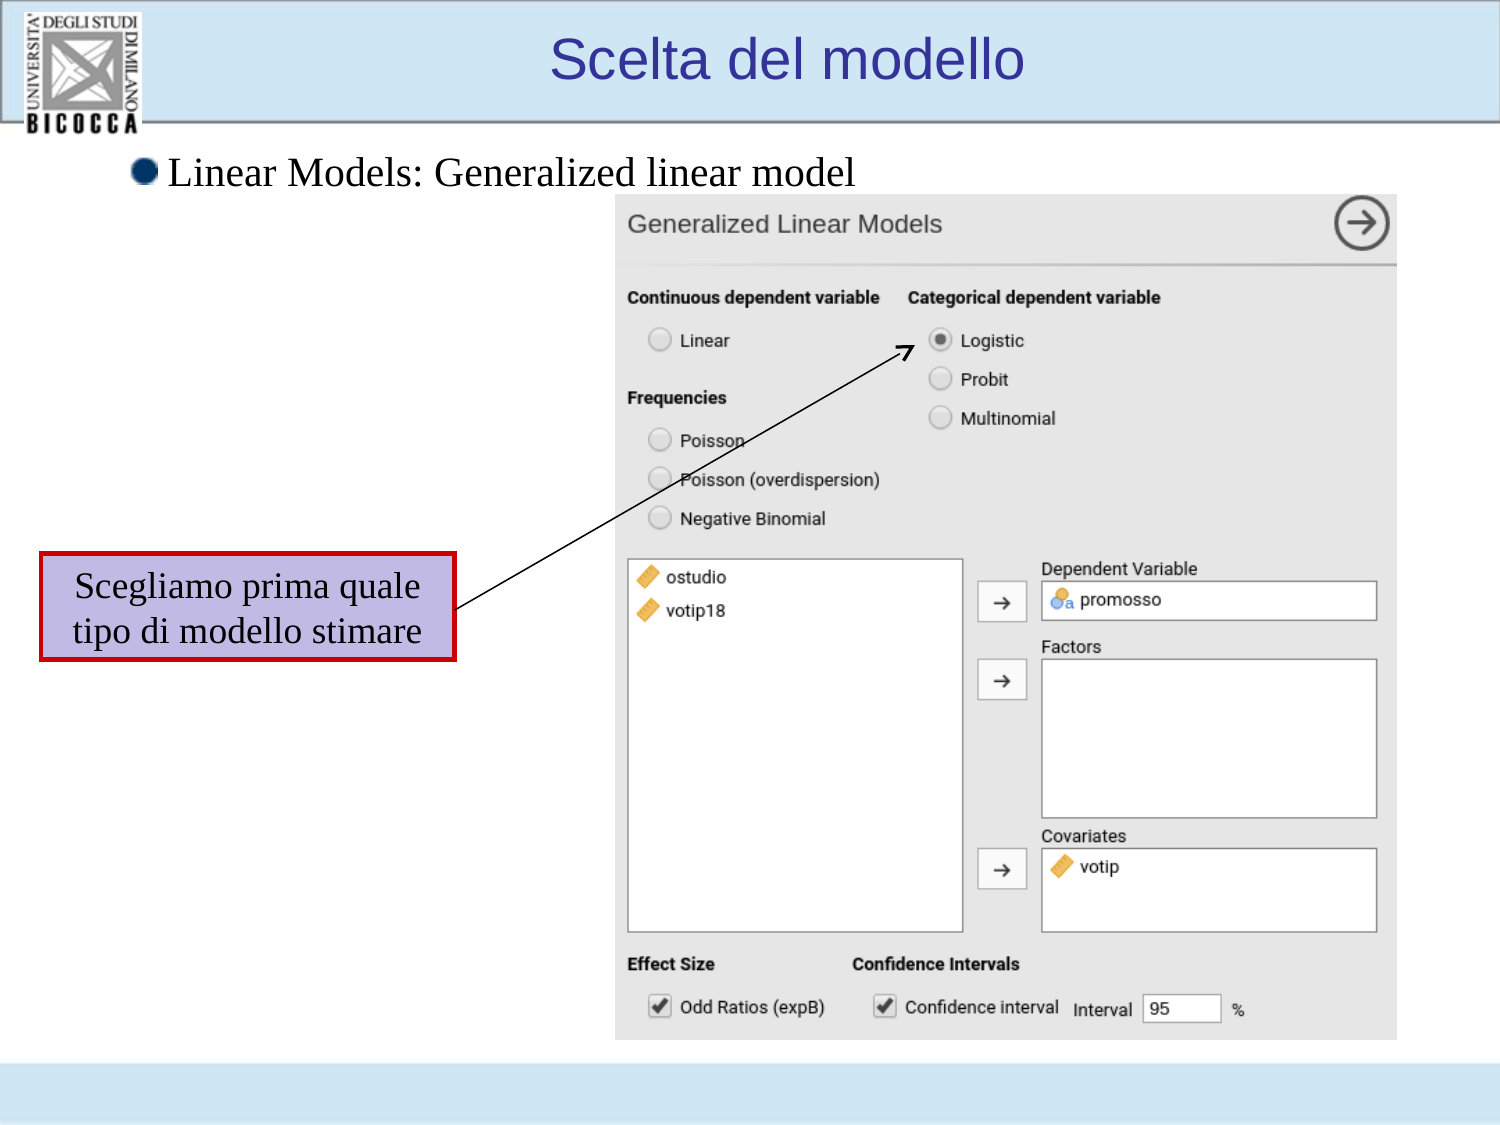

# Scelta del modello
 Linear Models: Generalized linear model
Scegliamo prima quale tipo di modello stimare